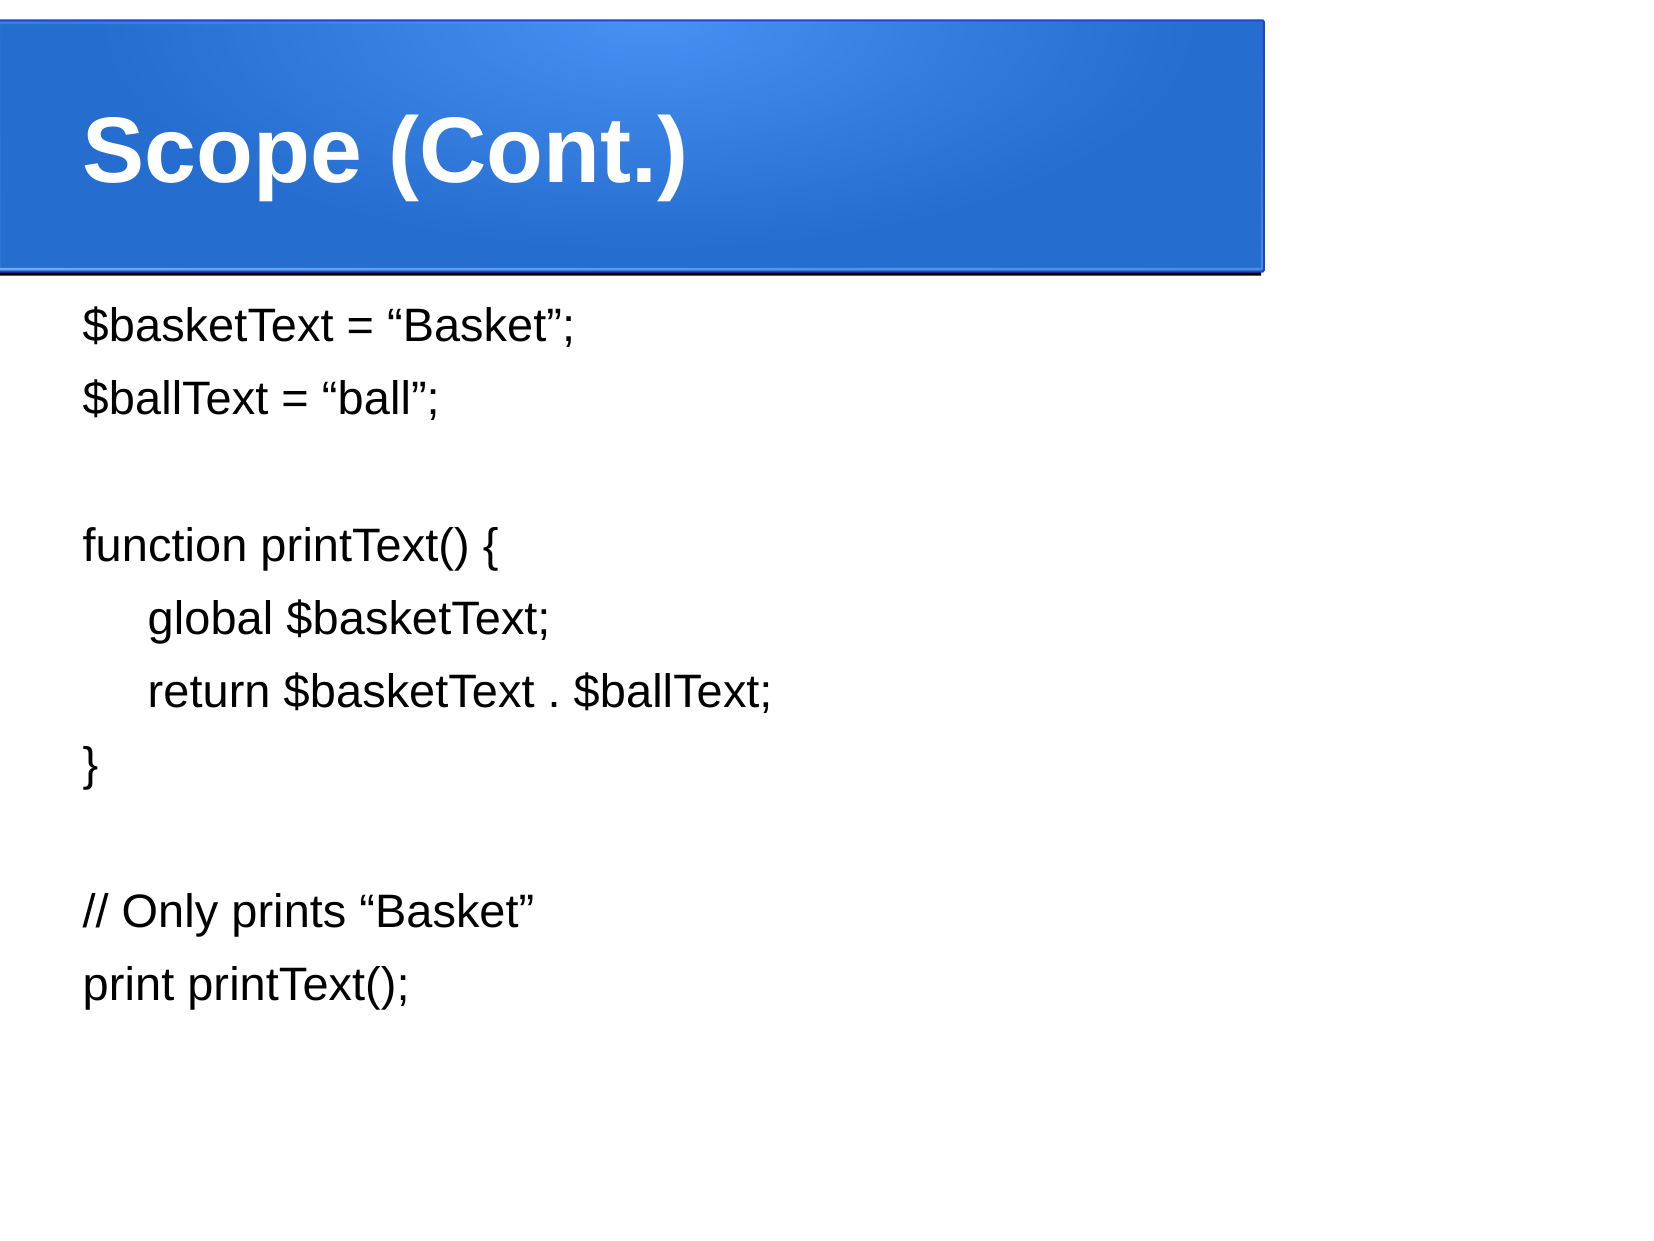

# Scope (Cont.)
$basketText = “Basket”;
$ballText = “ball”;
function printText() {
 global $basketText;
 return $basketText . $ballText;
}
// Only prints “Basket”
print printText();